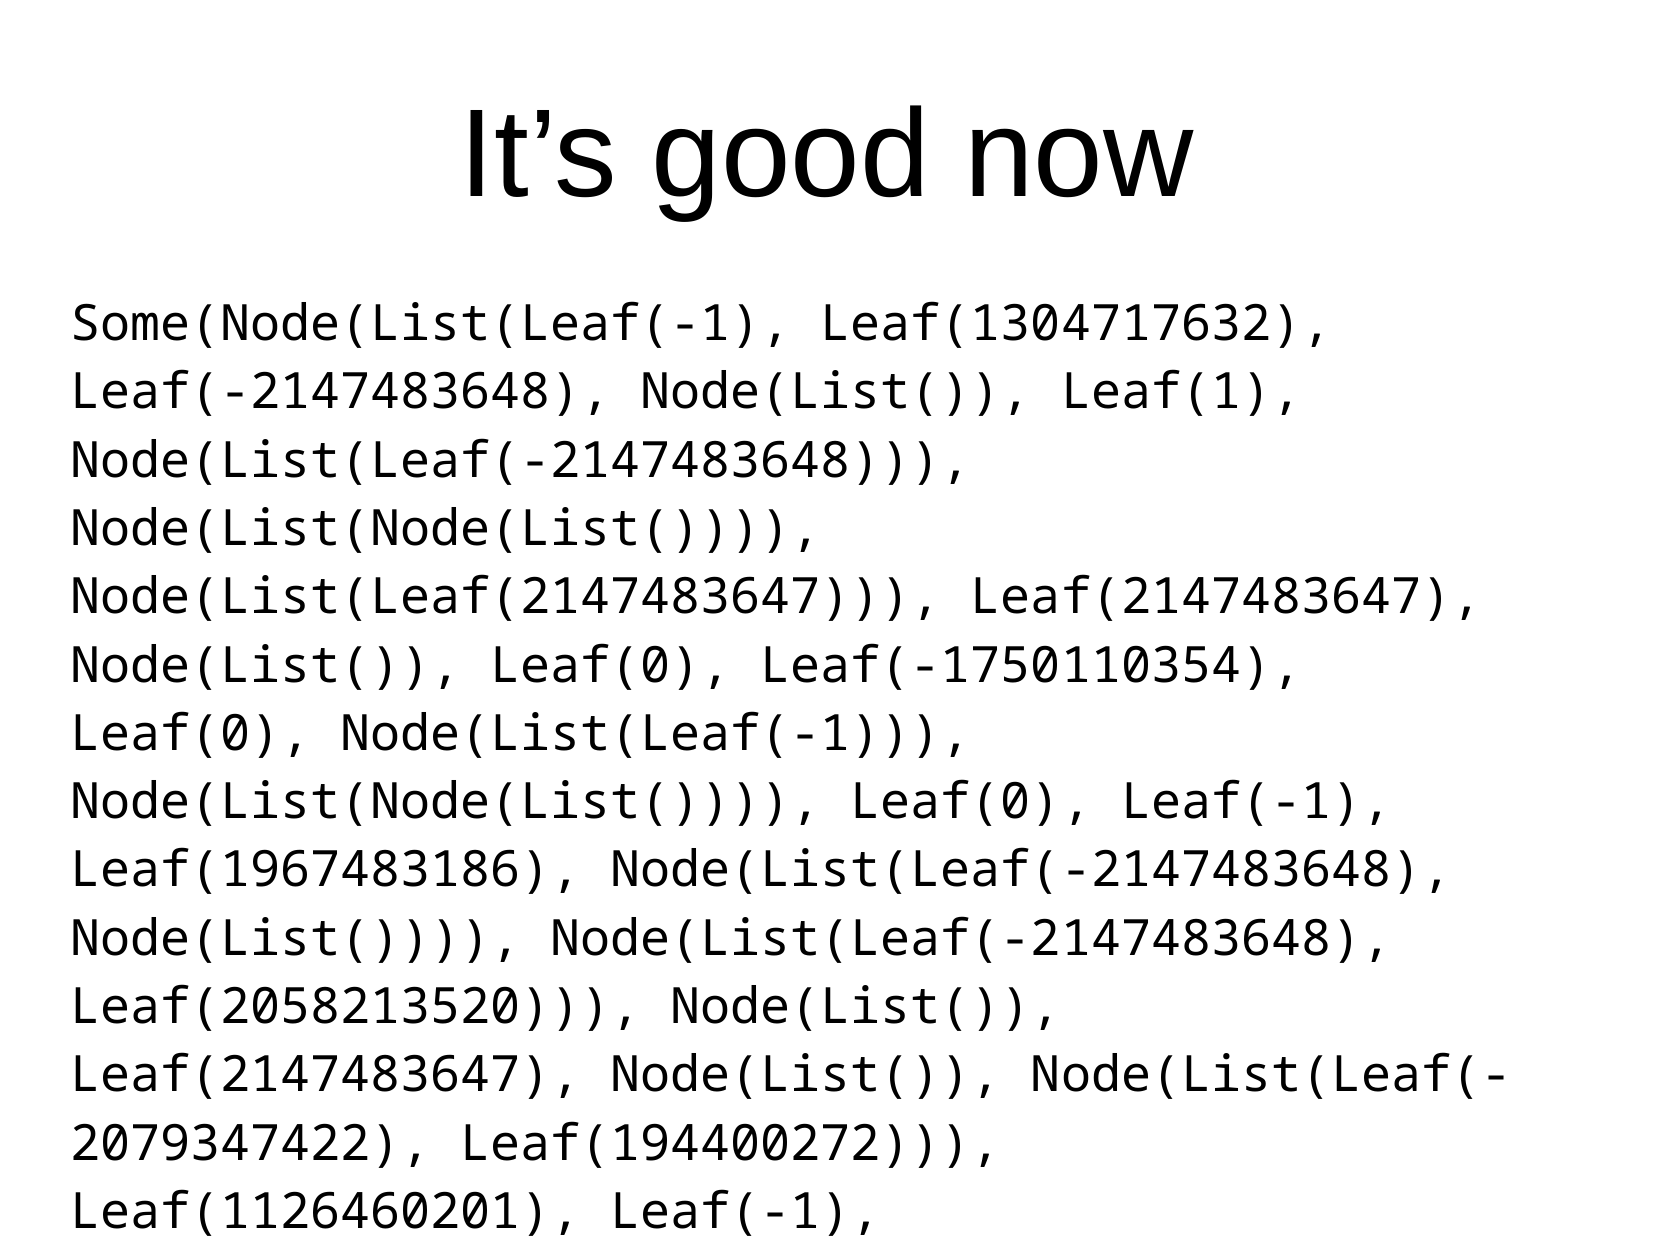

# It’s good now
Some(Node(List(Leaf(-1), Leaf(1304717632), Leaf(-2147483648), Node(List()), Leaf(1), Node(List(Leaf(-2147483648))), Node(List(Node(List()))), Node(List(Leaf(2147483647))), Leaf(2147483647), Node(List()), Leaf(0), Leaf(-1750110354), Leaf(0), Node(List(Leaf(-1))), Node(List(Node(List()))), Leaf(0), Leaf(-1), Leaf(1967483186), Node(List(Leaf(-2147483648), Node(List()))), Node(List(Leaf(-2147483648), Leaf(2058213520))), Node(List()), Leaf(2147483647), Node(List()), Node(List(Leaf(-2079347422), Leaf(194400272))), Leaf(1126460201), Leaf(-1), Node(List(Node(List()))), Node(List(Leaf(-480566545))), Node(List(Leaf(-2147483648))), Leaf(1166542327), Node(List(Node(List()))), Leaf(-7168943), Leaf(0), Leaf(-1), Leaf(-2147483648), Leaf(941502756), Leaf(-676474906))))